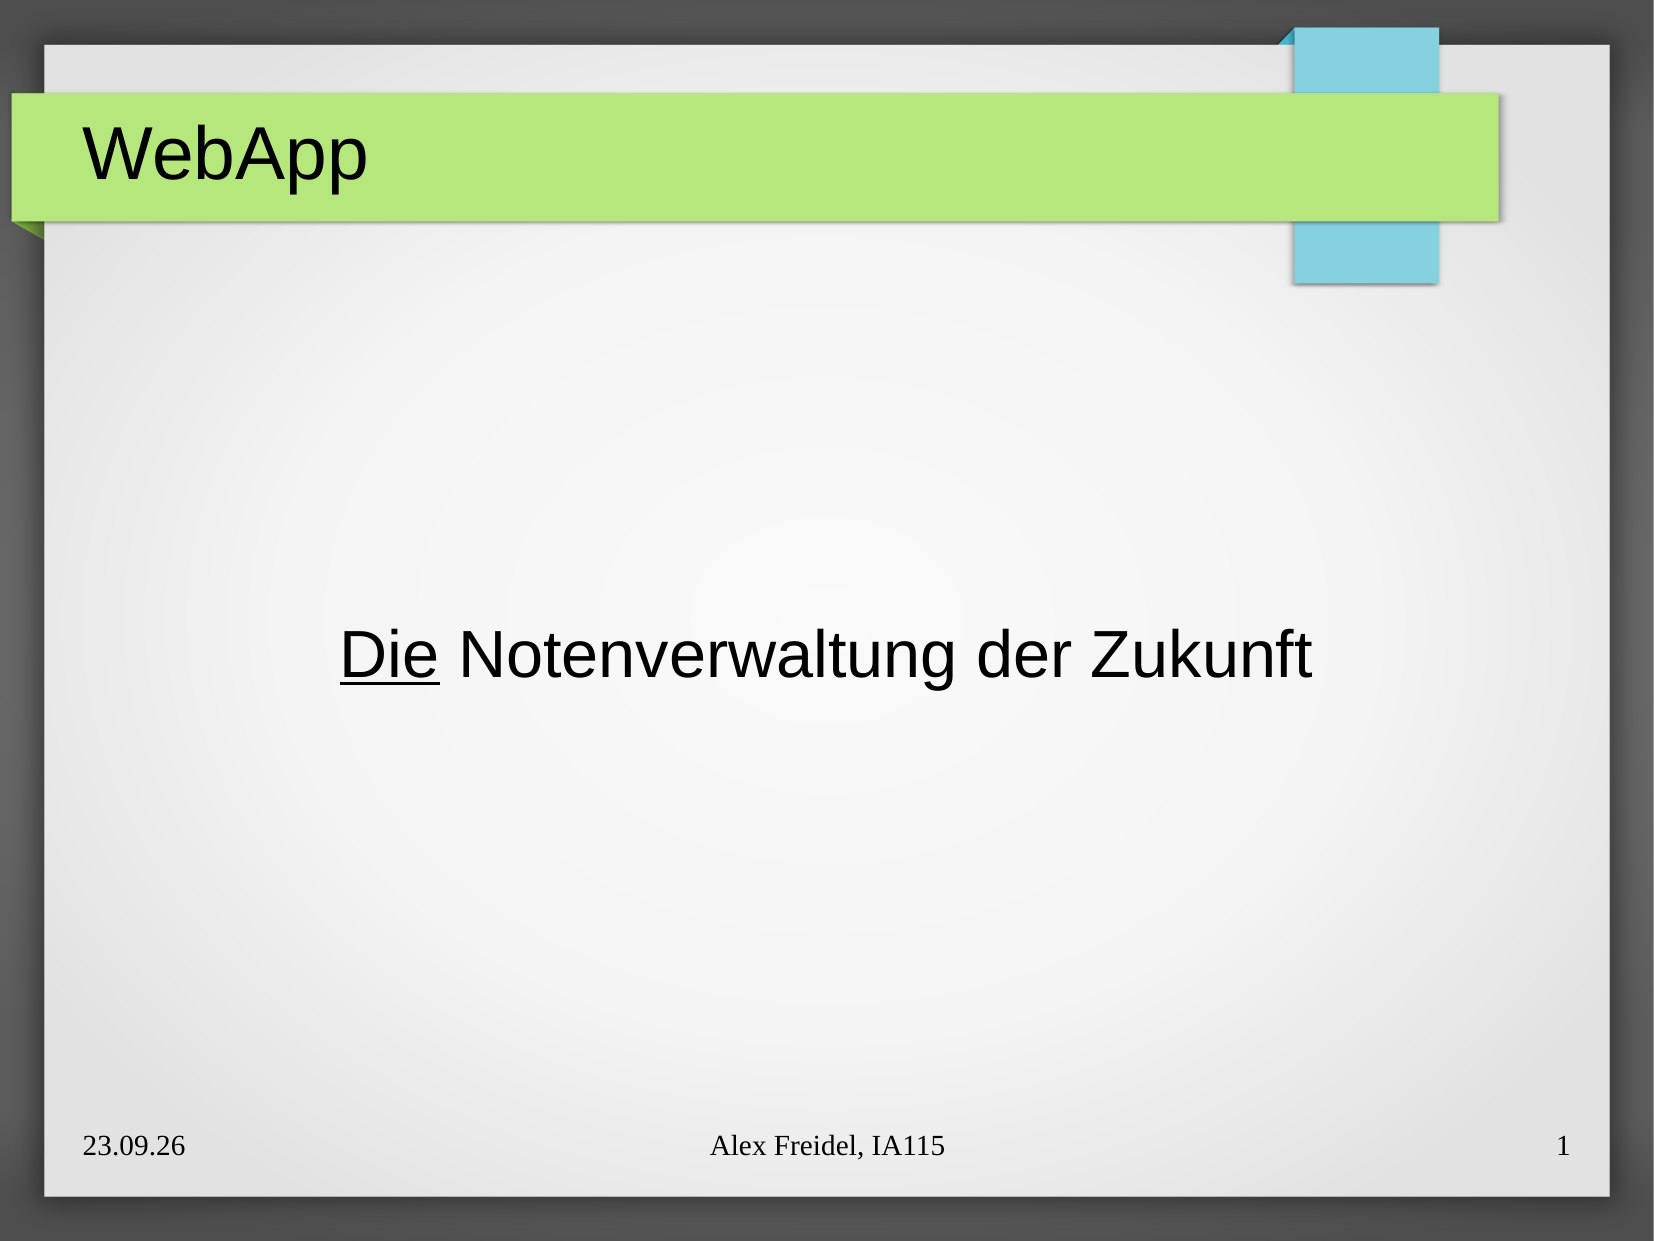

WebApp
# Die Notenverwaltung der Zukunft
Alex Freidel, IA115
1